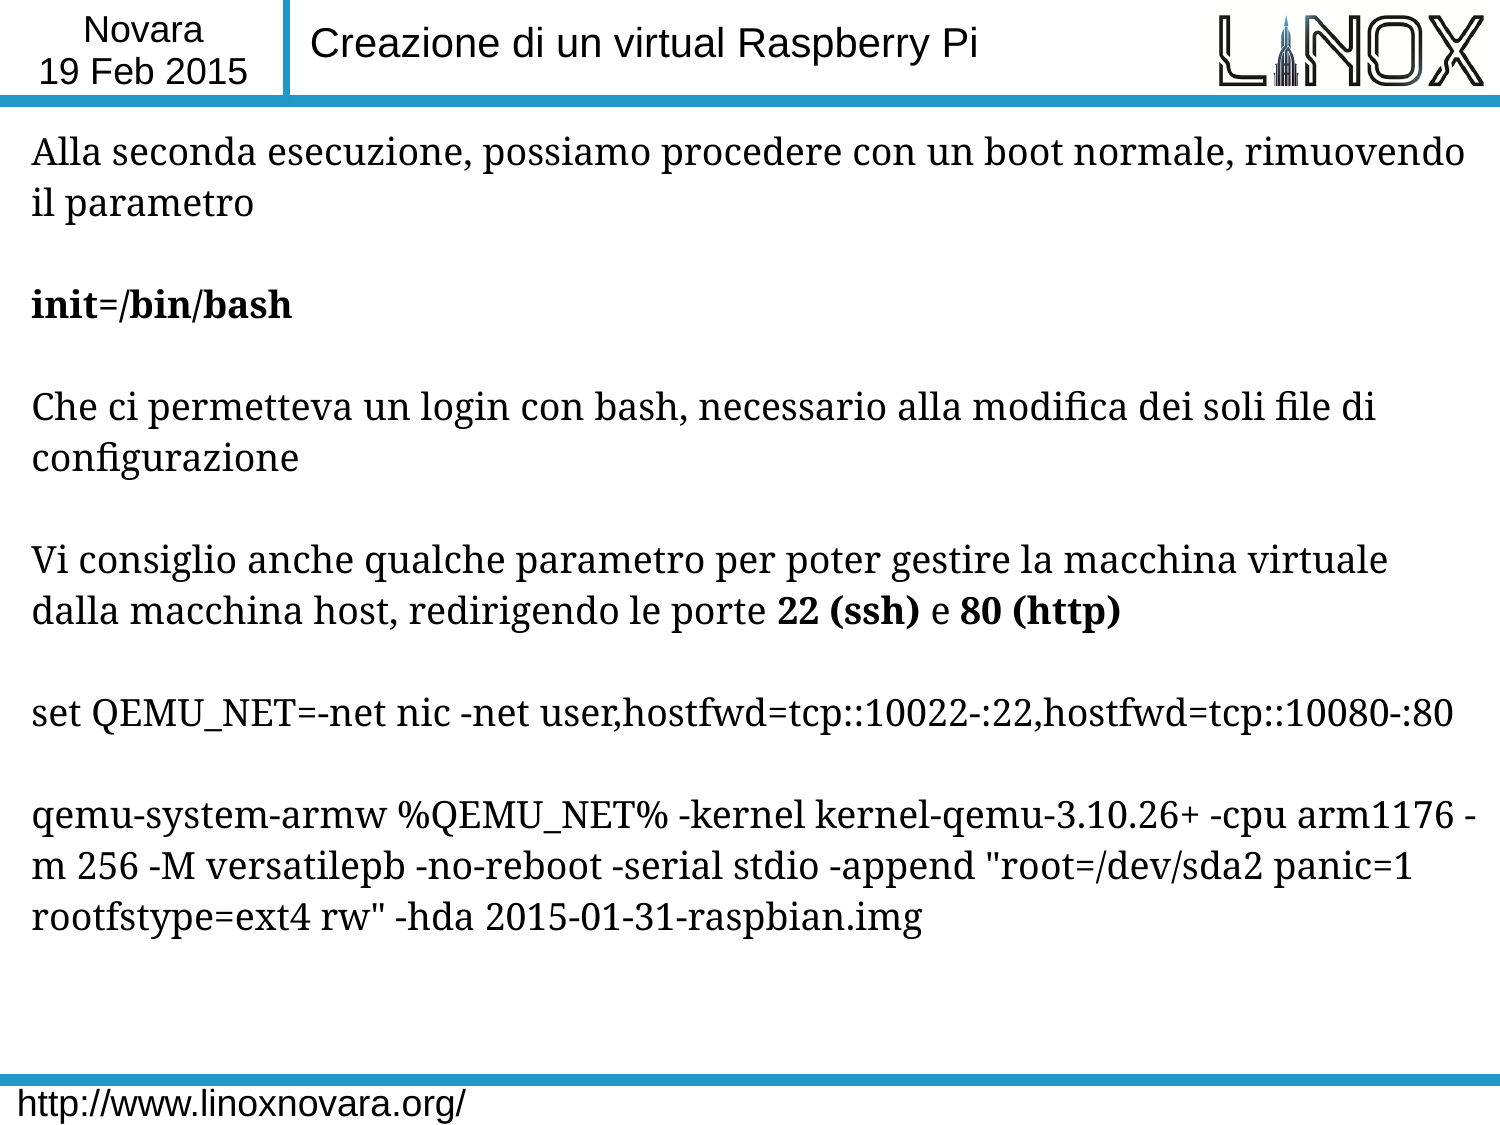

# Creazione di un virtual Raspberry Pi
Alla seconda esecuzione, possiamo procedere con un boot normale, rimuovendo il parametro
init=/bin/bash
Che ci permetteva un login con bash, necessario alla modifica dei soli file di configurazione
Vi consiglio anche qualche parametro per poter gestire la macchina virtuale dalla macchina host, redirigendo le porte 22 (ssh) e 80 (http)
set QEMU_NET=-net nic -net user,hostfwd=tcp::10022-:22,hostfwd=tcp::10080-:80
qemu-system-armw %QEMU_NET% -kernel kernel-qemu-3.10.26+ -cpu arm1176 -m 256 -M versatilepb -no-reboot -serial stdio -append "root=/dev/sda2 panic=1 rootfstype=ext4 rw" -hda 2015-01-31-raspbian.img